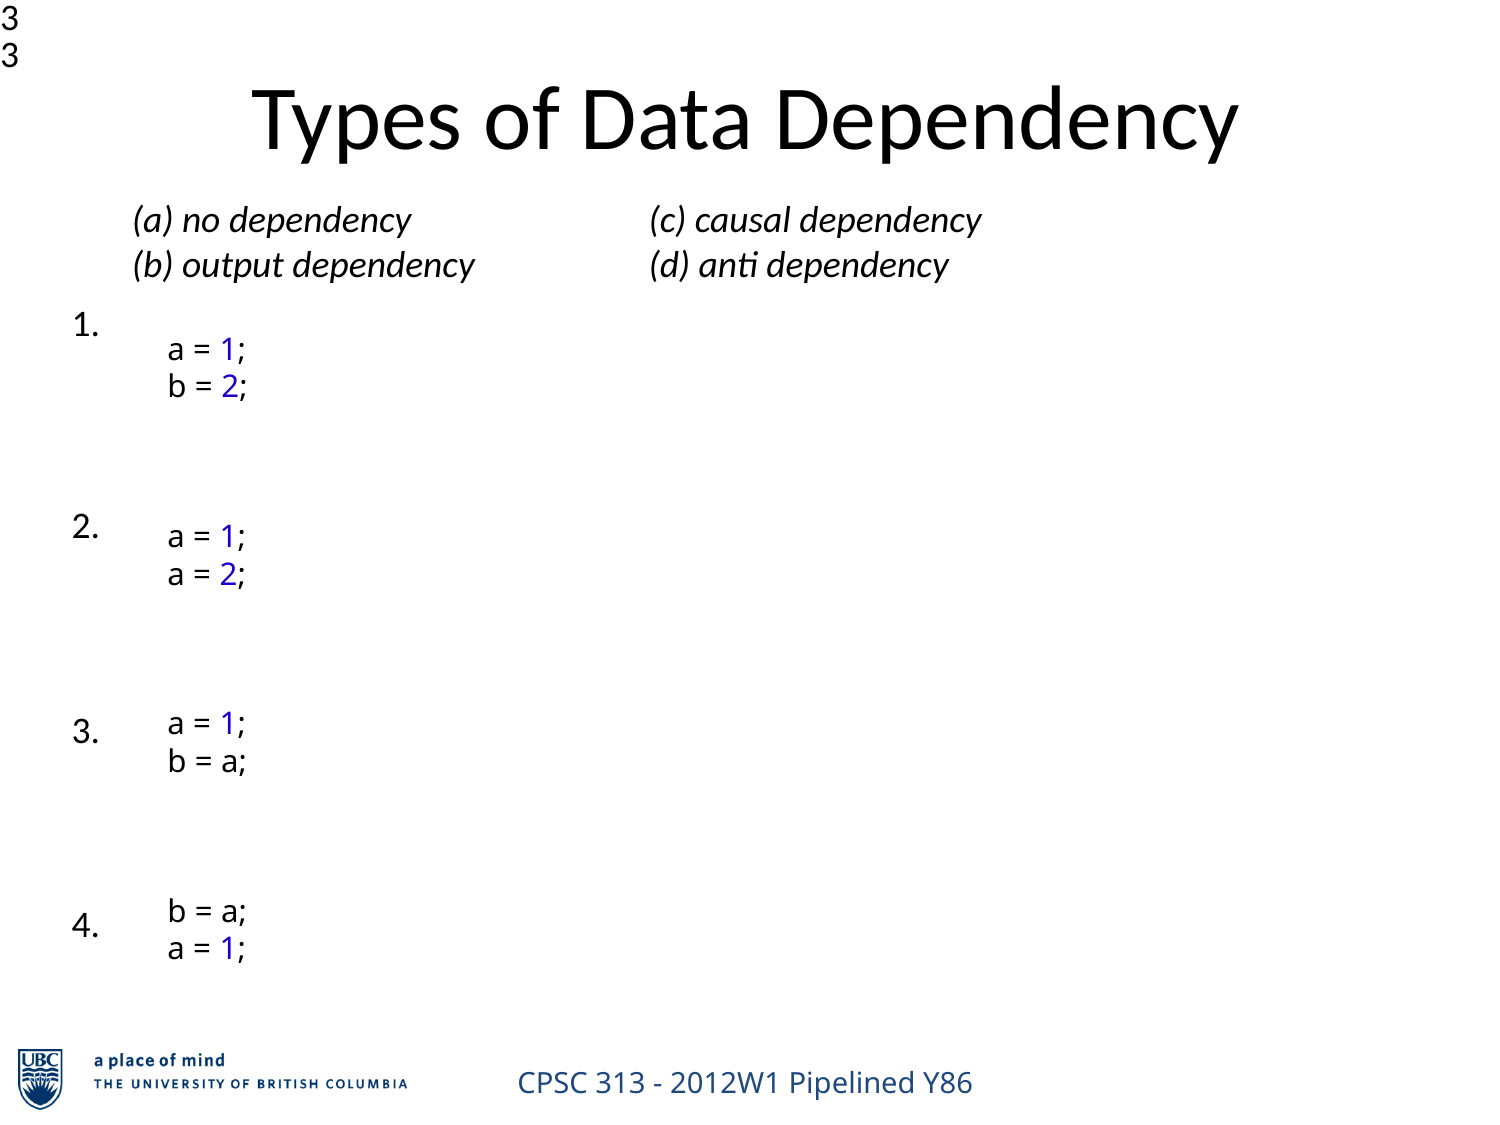

# Types of Data Dependency
(a) no dependency 			(c) causal dependency
(b) output dependency 			(d) anti dependency
1.
a = 1;
b = 2;
a = 1;
a = 2;
a = 1;
b = a;
b = a;
a = 1;
2.
3.
4.